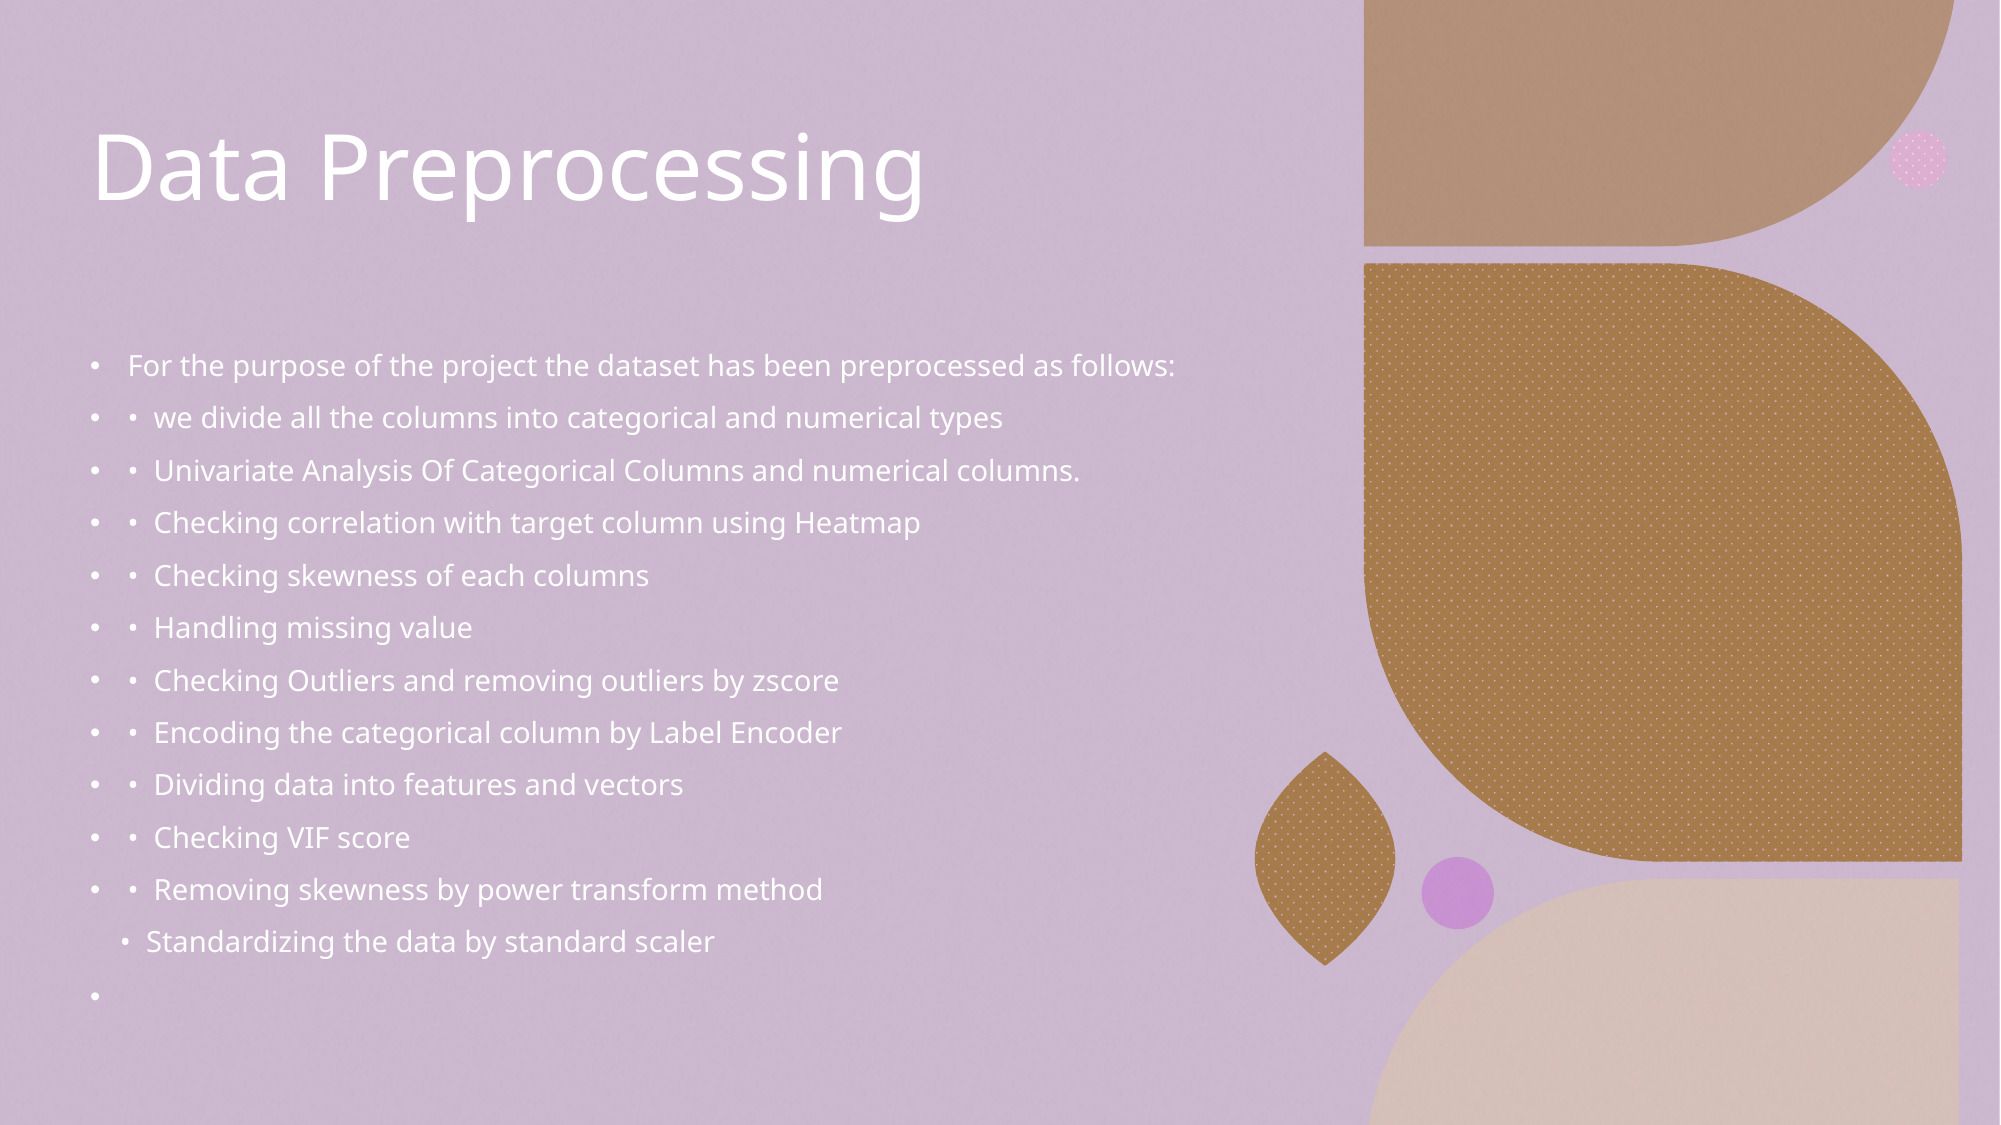

# Data Preprocessing
For the purpose of the project the dataset has been preprocessed as follows:
•  we divide all the columns into categorical and numerical types
•  Univariate Analysis Of Categorical Columns and numerical columns.
•  Checking correlation with target column using Heatmap
•  Checking skewness of each columns
•  Handling missing value
•  Checking Outliers and removing outliers by zscore
•  Encoding the categorical column by Label Encoder
•  Dividing data into features and vectors
•  Checking VIF score
•  Removing skewness by power transform method
    •  Standardizing the data by standard scaler